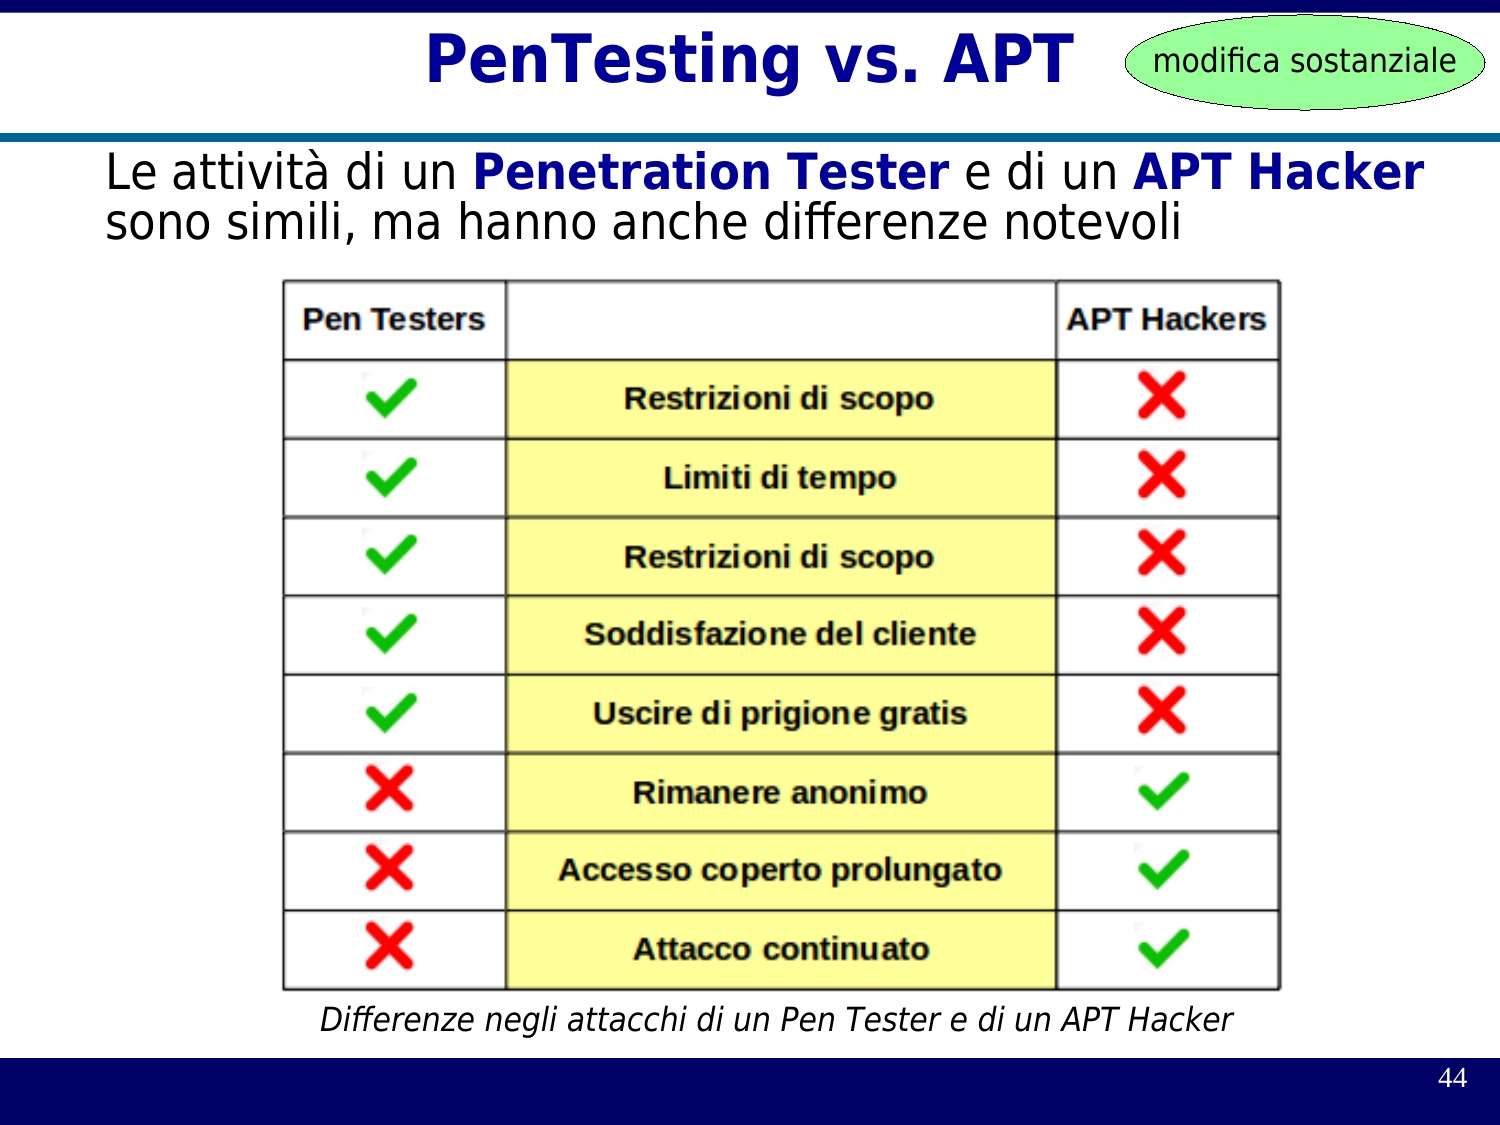

# PenTesting vs. APT
modifica sostanziale
Le attività di un Penetration Tester e di un APT Hacker sono simili, ma hanno anche differenze notevoli
Differenze negli attacchi di un Pen Tester e di un APT Hacker